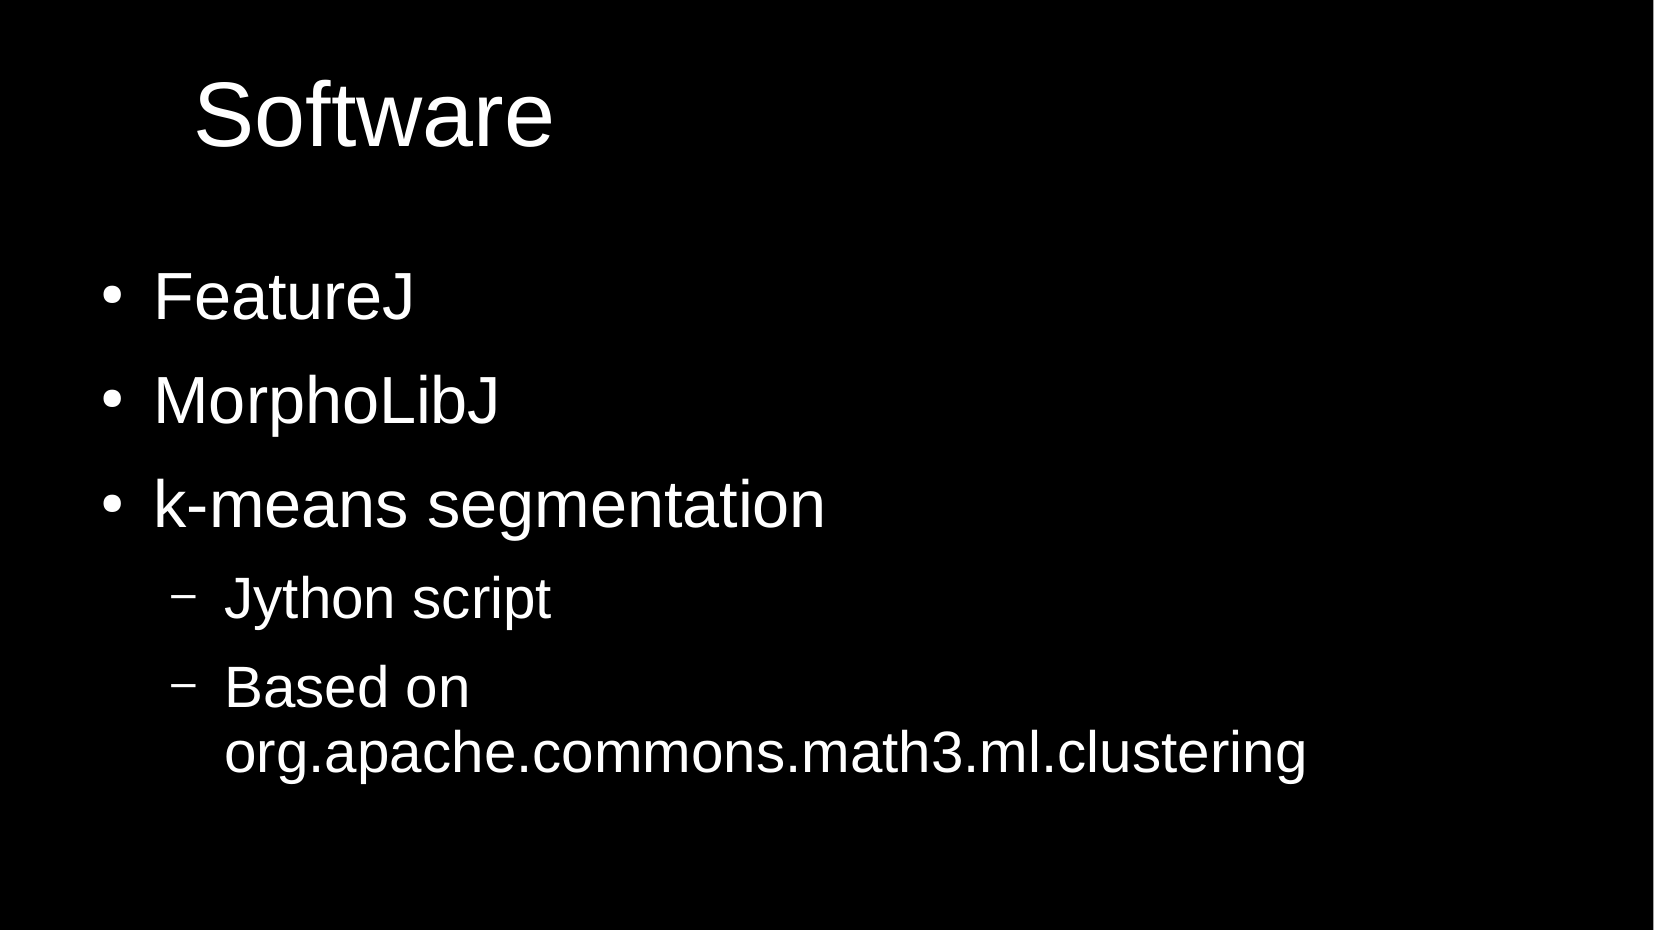

# Software
FeatureJ
MorphoLibJ
k-means segmentation
Jython script
Based on
org.apache.commons.math3.ml.clustering